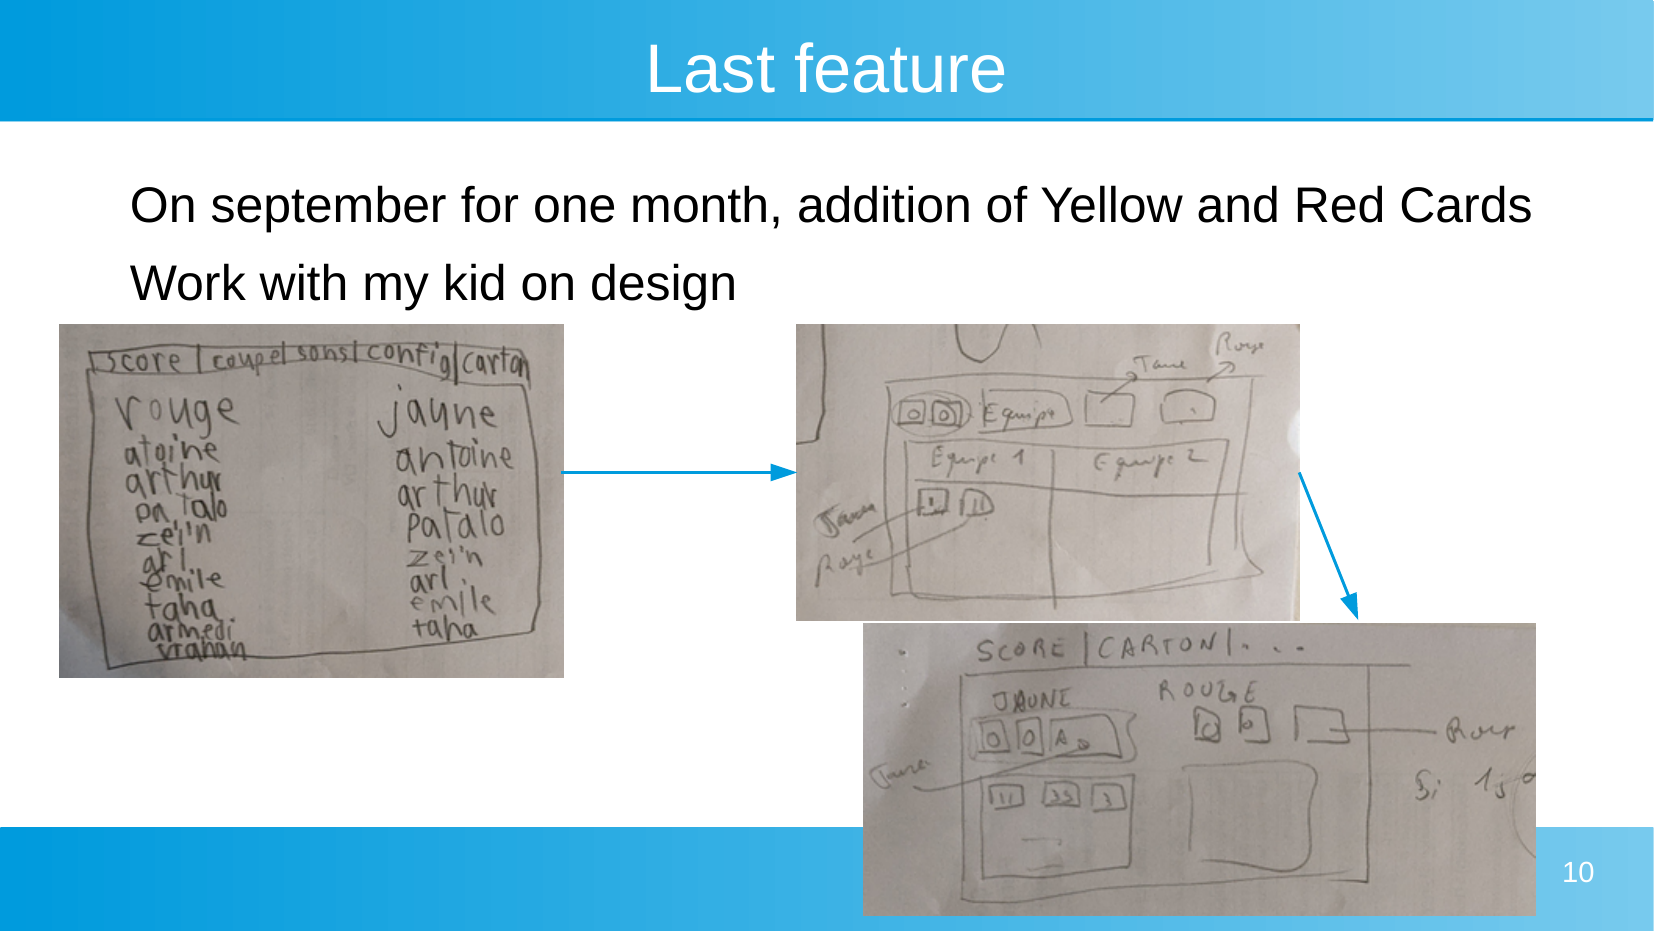

# Last feature
On september for one month, addition of Yellow and Red Cards
Work with my kid on design
10